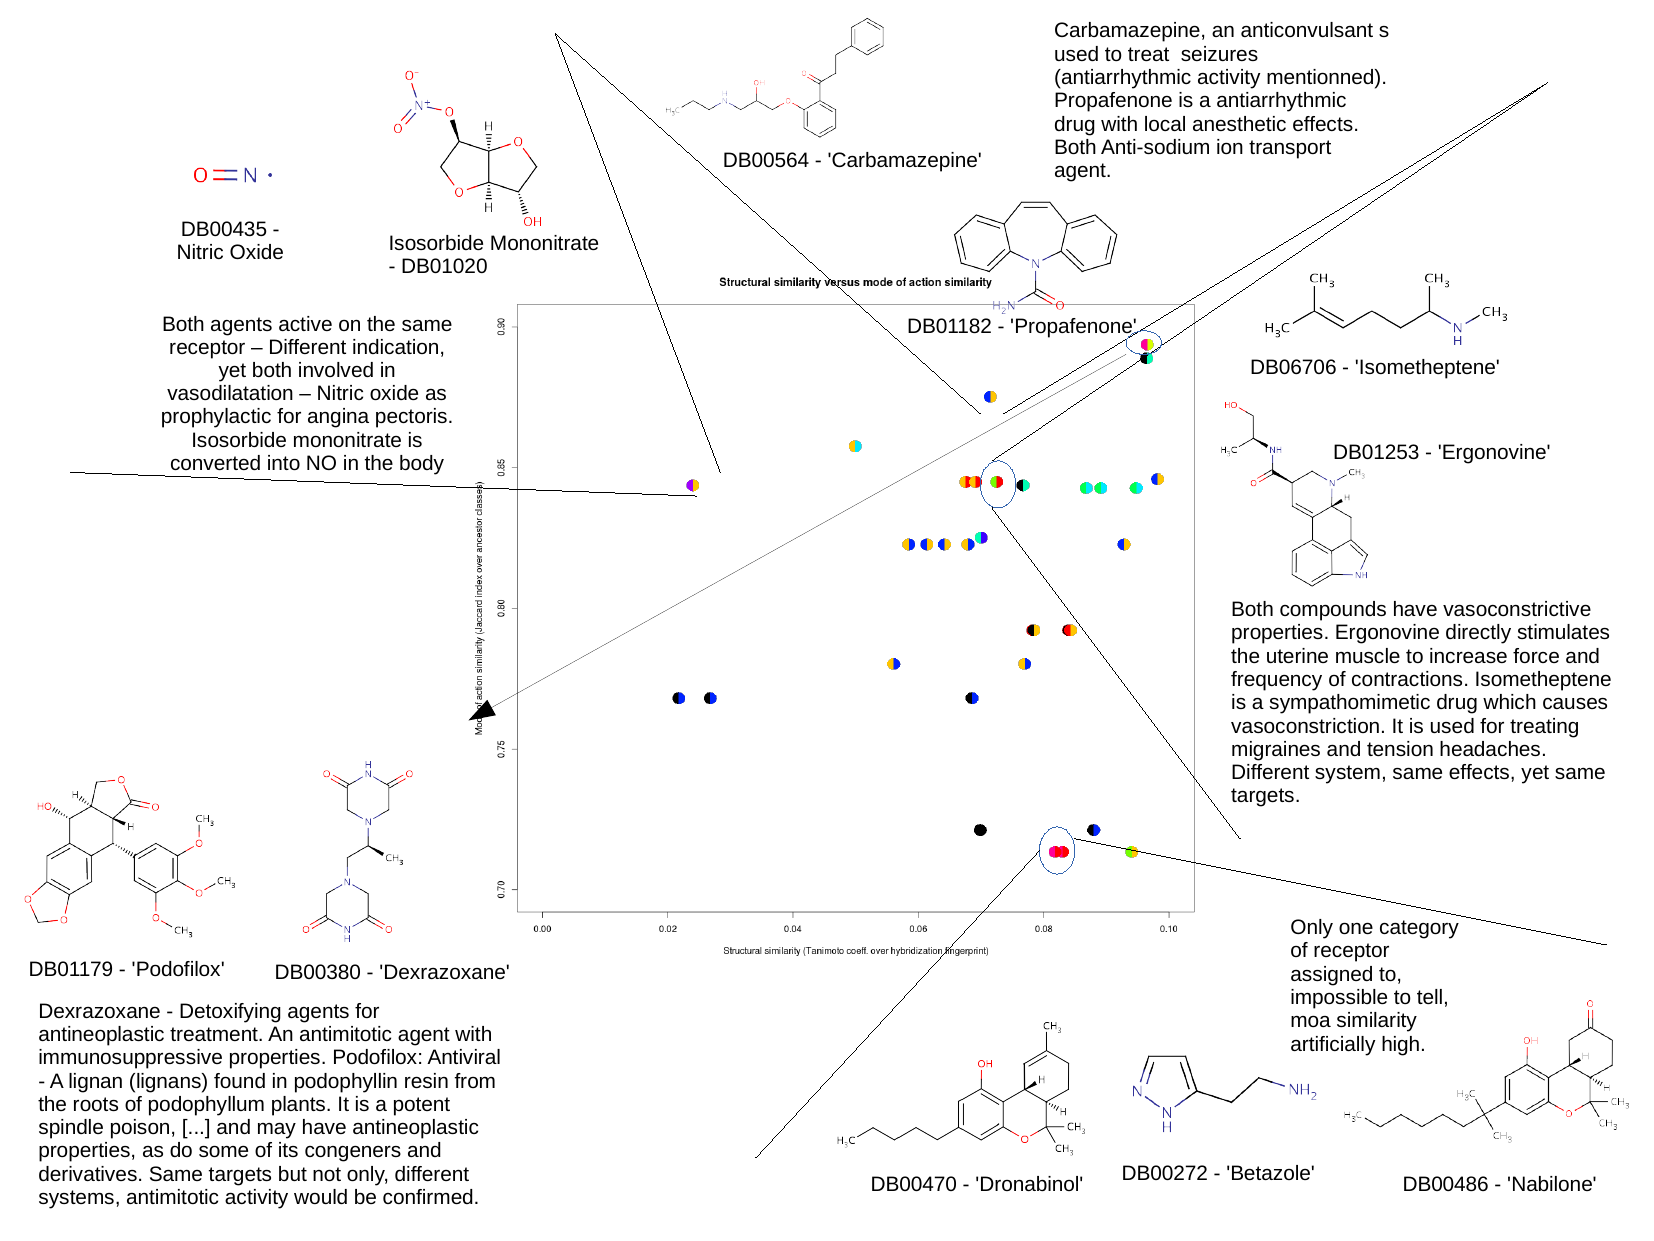

Carbamazepine, an anticonvulsant s used to treat seizures (antiarrhythmic activity mentionned). Propafenone is a antiarrhythmic drug with local anesthetic effects. Both Anti-sodium ion transport agent.
DB00564 - 'Carbamazepine'
DB00435 - Nitric Oxide
Isosorbide Mononitrate - DB01020
Both agents active on the same receptor – Different indication, yet both involved in vasodilatation – Nitric oxide as prophylactic for angina pectoris. Isosorbide mononitrate is converted into NO in the body
DB01182 - 'Propafenone'
DB06706 - 'Isometheptene'
DB01253 - 'Ergonovine'
Both compounds have vasoconstrictive properties. Ergonovine directly stimulates the uterine muscle to increase force and frequency of contractions. Isometheptene is a sympathomimetic drug which causes vasoconstriction. It is used for treating migraines and tension headaches. Different system, same effects, yet same targets.
Only one category of receptor assigned to, impossible to tell, moa similarity artificially high.
DB01179 - 'Podofilox'
DB00380 - 'Dexrazoxane'
Dexrazoxane - Detoxifying agents for antineoplastic treatment. An antimitotic agent with immunosuppressive properties. Podofilox: Antiviral - A lignan (lignans) found in podophyllin resin from the roots of podophyllum plants. It is a potent spindle poison, [...] and may have antineoplastic properties, as do some of its congeners and derivatives. Same targets but not only, different systems, antimitotic activity would be confirmed.
DB00272 - 'Betazole'
DB00470 - 'Dronabinol'
DB00486 - 'Nabilone'